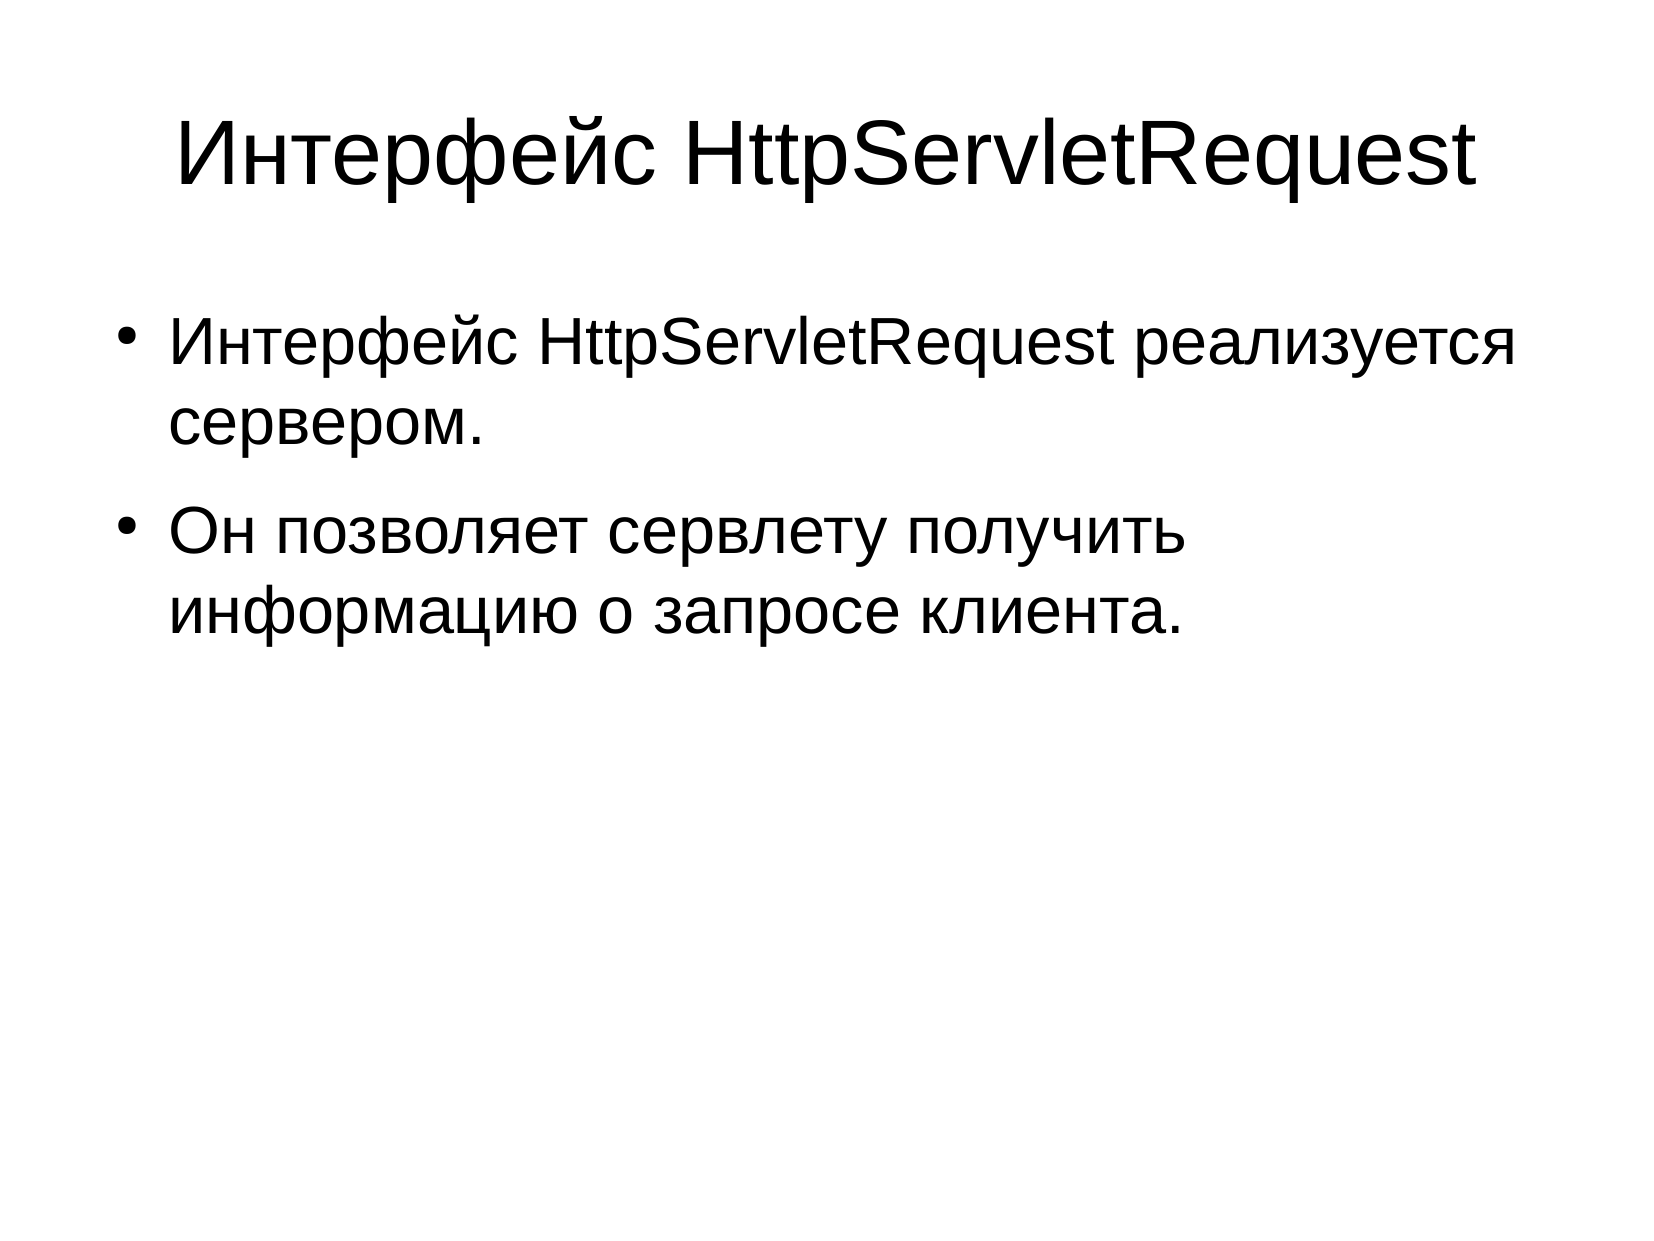

# Интерфейс HttpServletRequest
Интерфейс HttpServletRequest реализуется сервером.
Он позволяет сервлету получить информацию о запросе клиента.